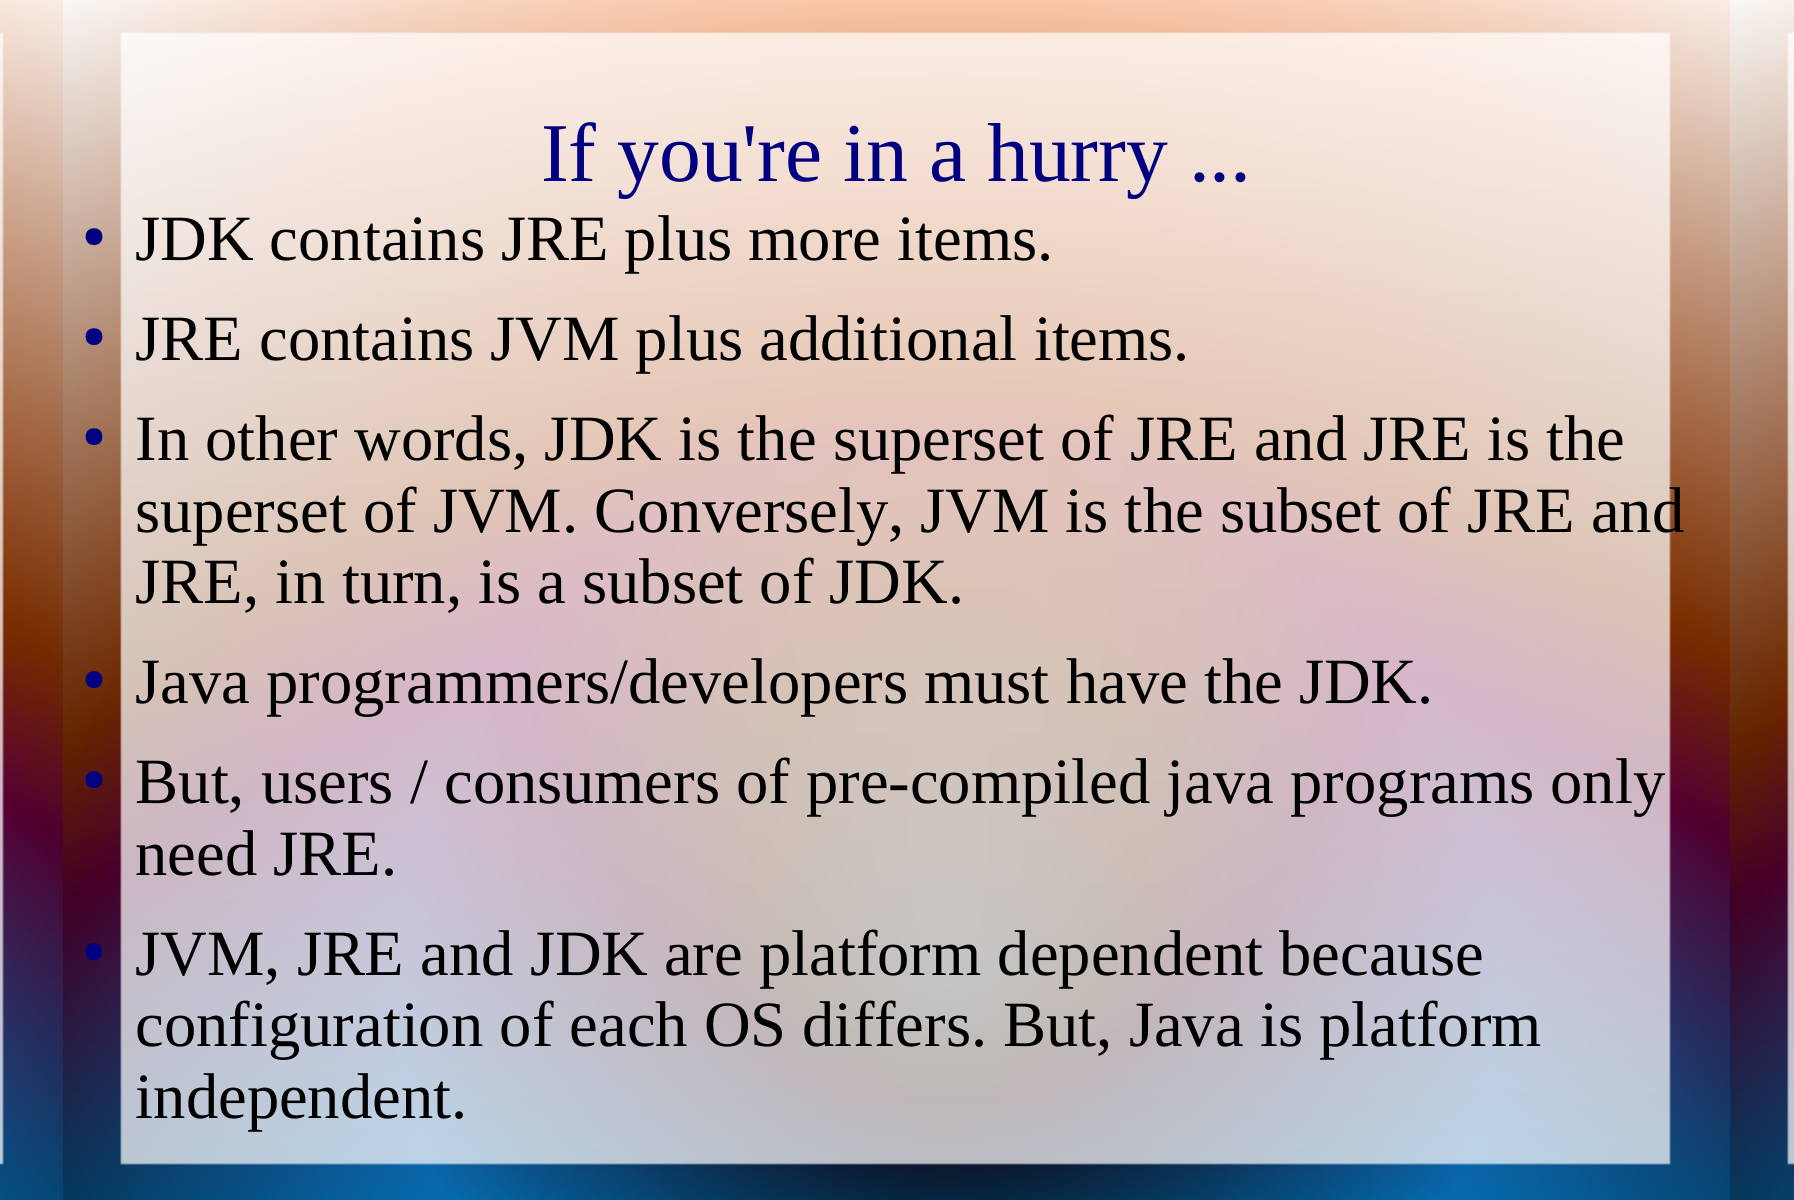

# If you're in a hurry ...
JDK contains JRE plus more items.
JRE contains JVM plus additional items.
In other words, JDK is the superset of JRE and JRE is the superset of JVM. Conversely, JVM is the subset of JRE and JRE, in turn, is a subset of JDK.
Java programmers/developers must have the JDK.
But, users / consumers of pre-compiled java programs only need JRE.
JVM, JRE and JDK are platform dependent because configuration of each OS differs. But, Java is platform independent.